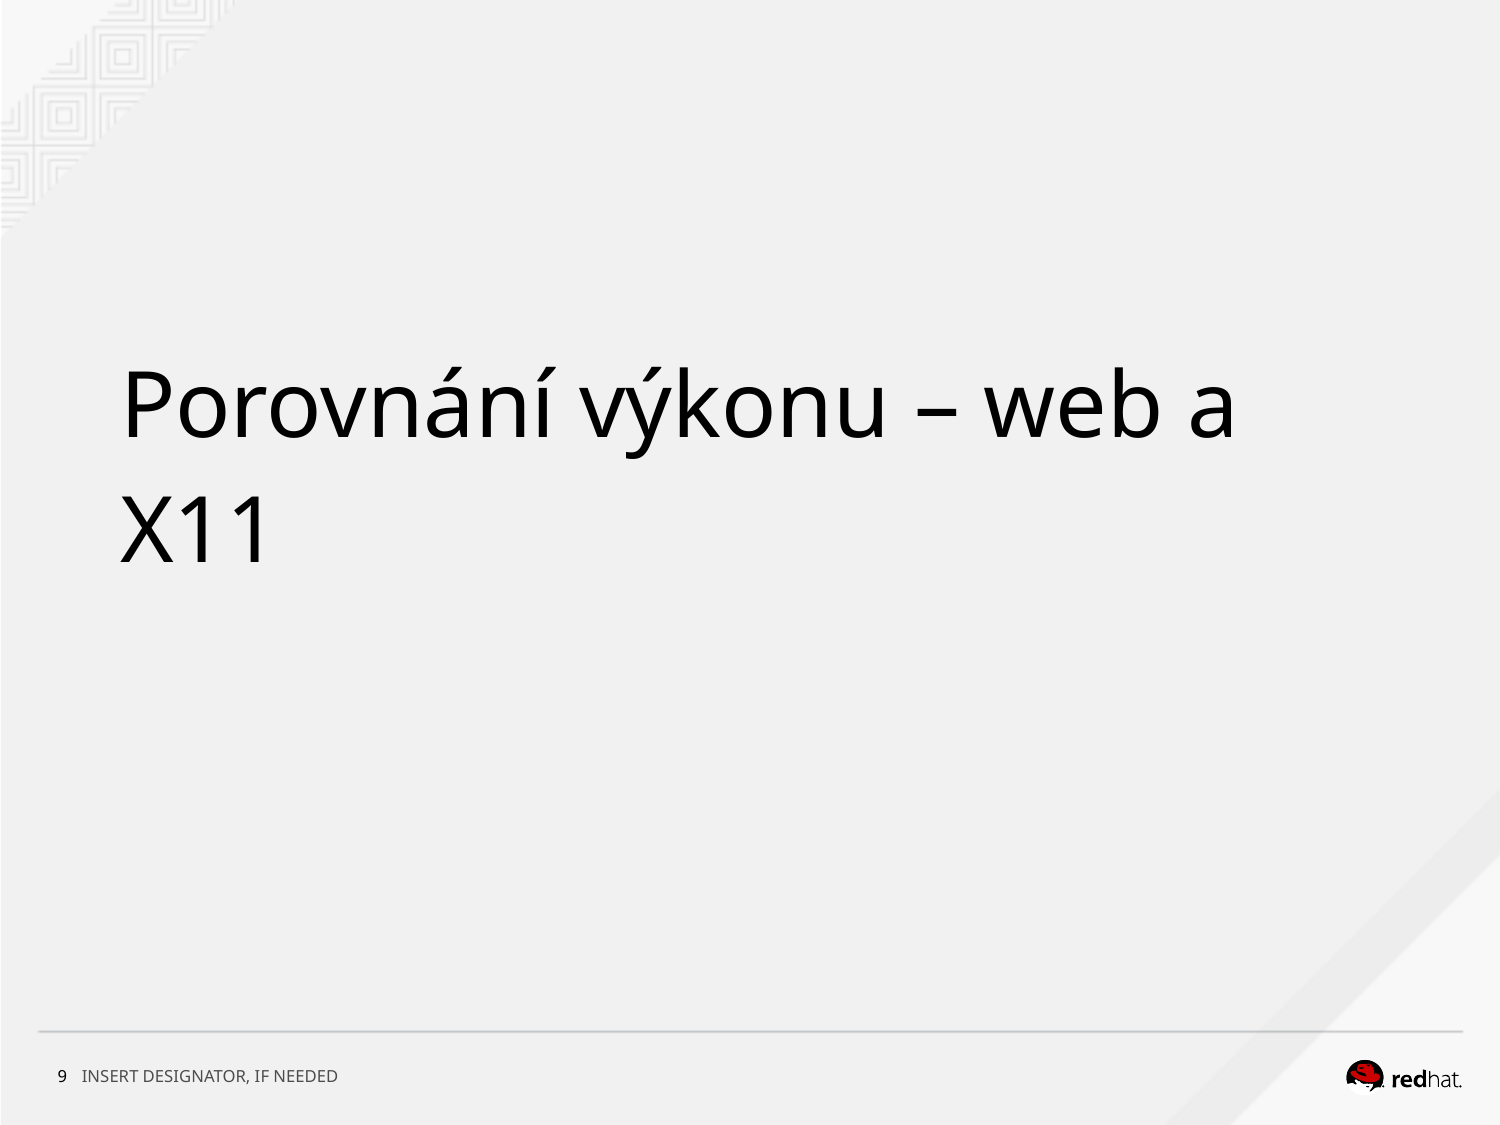

# Porovnání výkonu – web a X11
9
INSERT DESIGNATOR, IF NEEDED